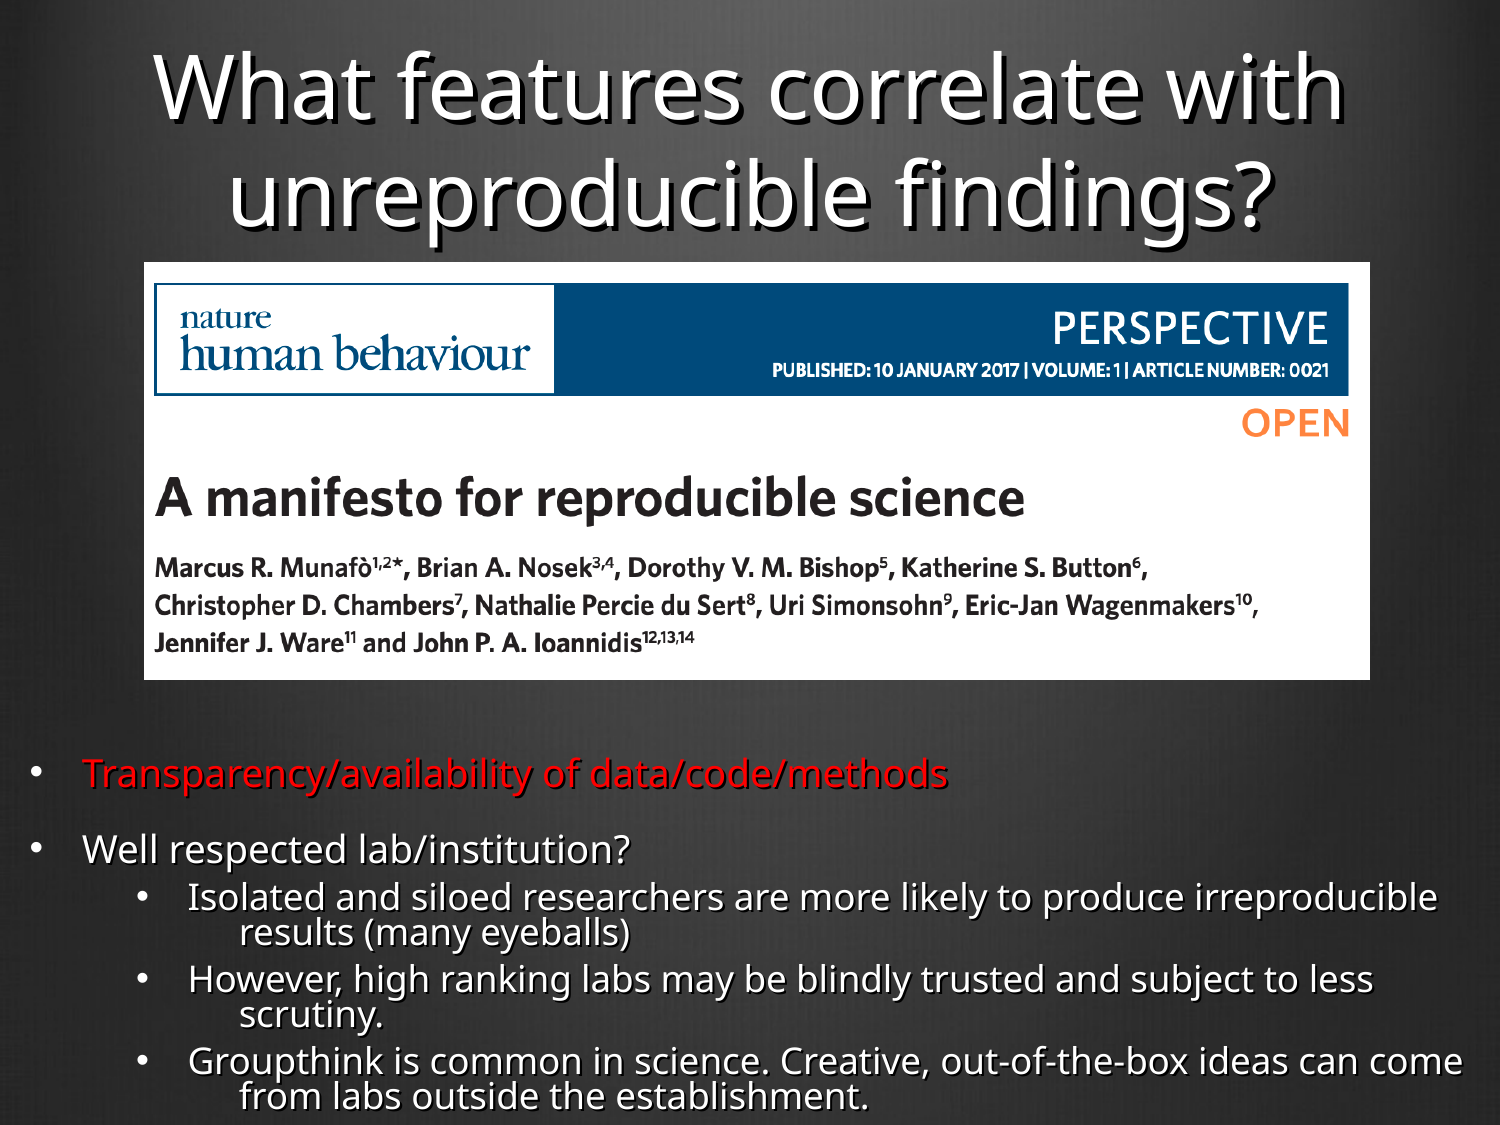

# What features correlate with unreproducible findings?
Transparency/availability of data/code/methods
Well respected lab/institution?
Isolated and siloed researchers are more likely to produce irreproducible results (many eyeballs)
However, high ranking labs may be blindly trusted and subject to less scrutiny.
Groupthink is common in science. Creative, out-of-the-box ideas can come from labs outside the establishment.